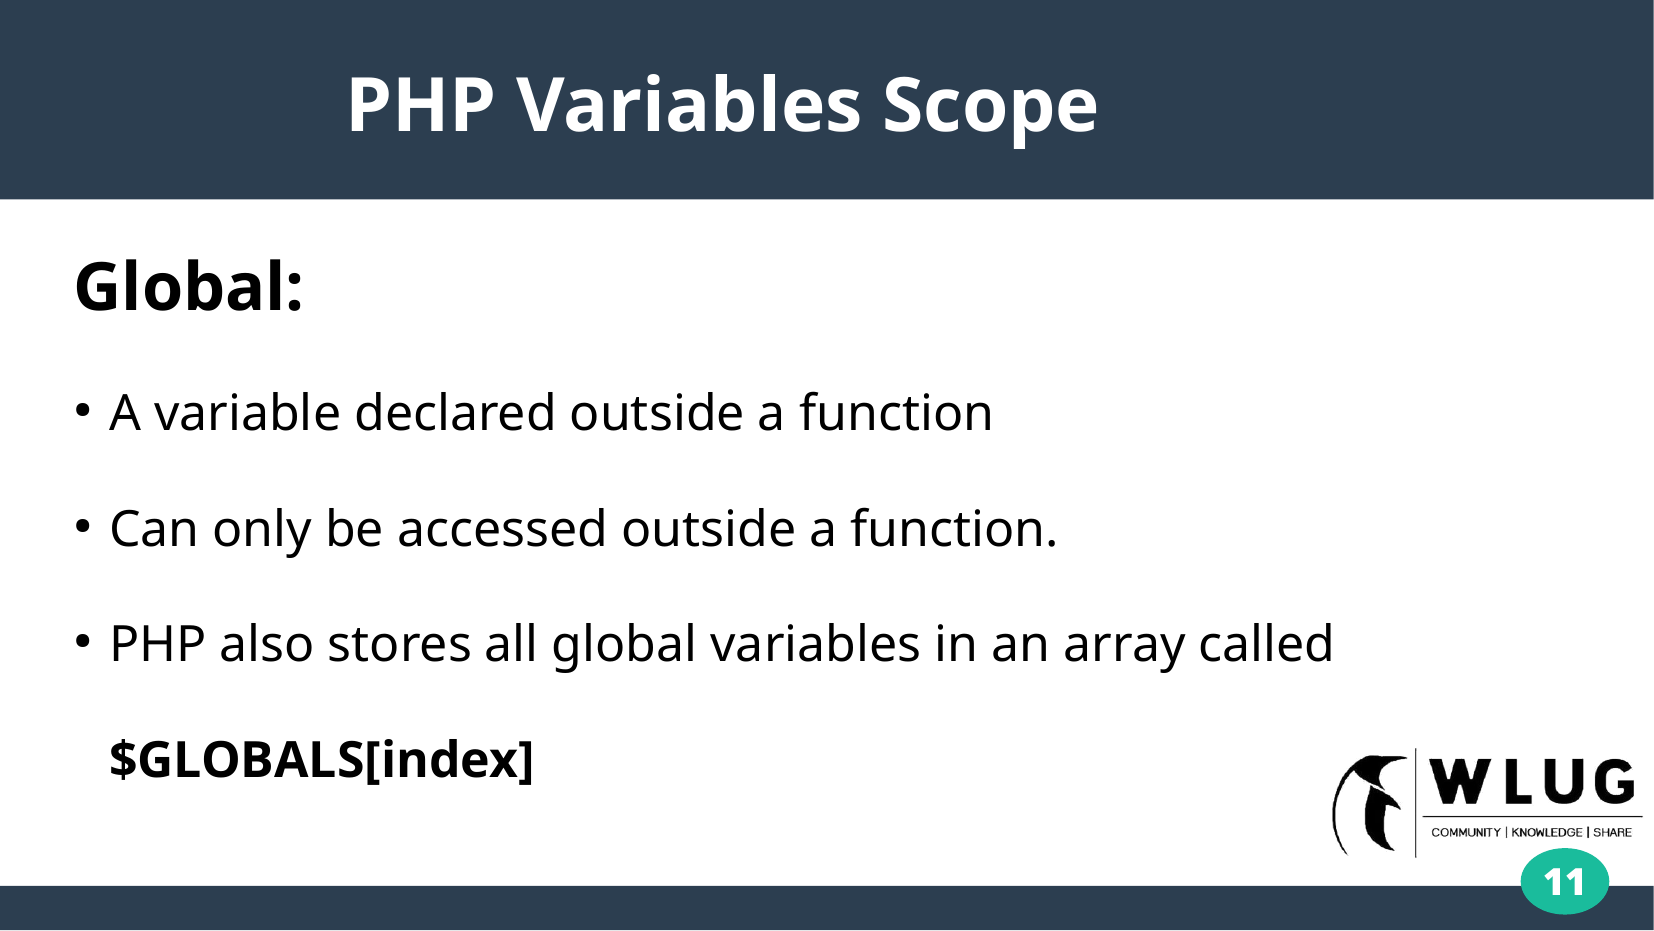

PHP Variables Scope
Global:
A variable declared outside a function
Can only be accessed outside a function.
PHP also stores all global variables in an array called
$GLOBALS[index]
11